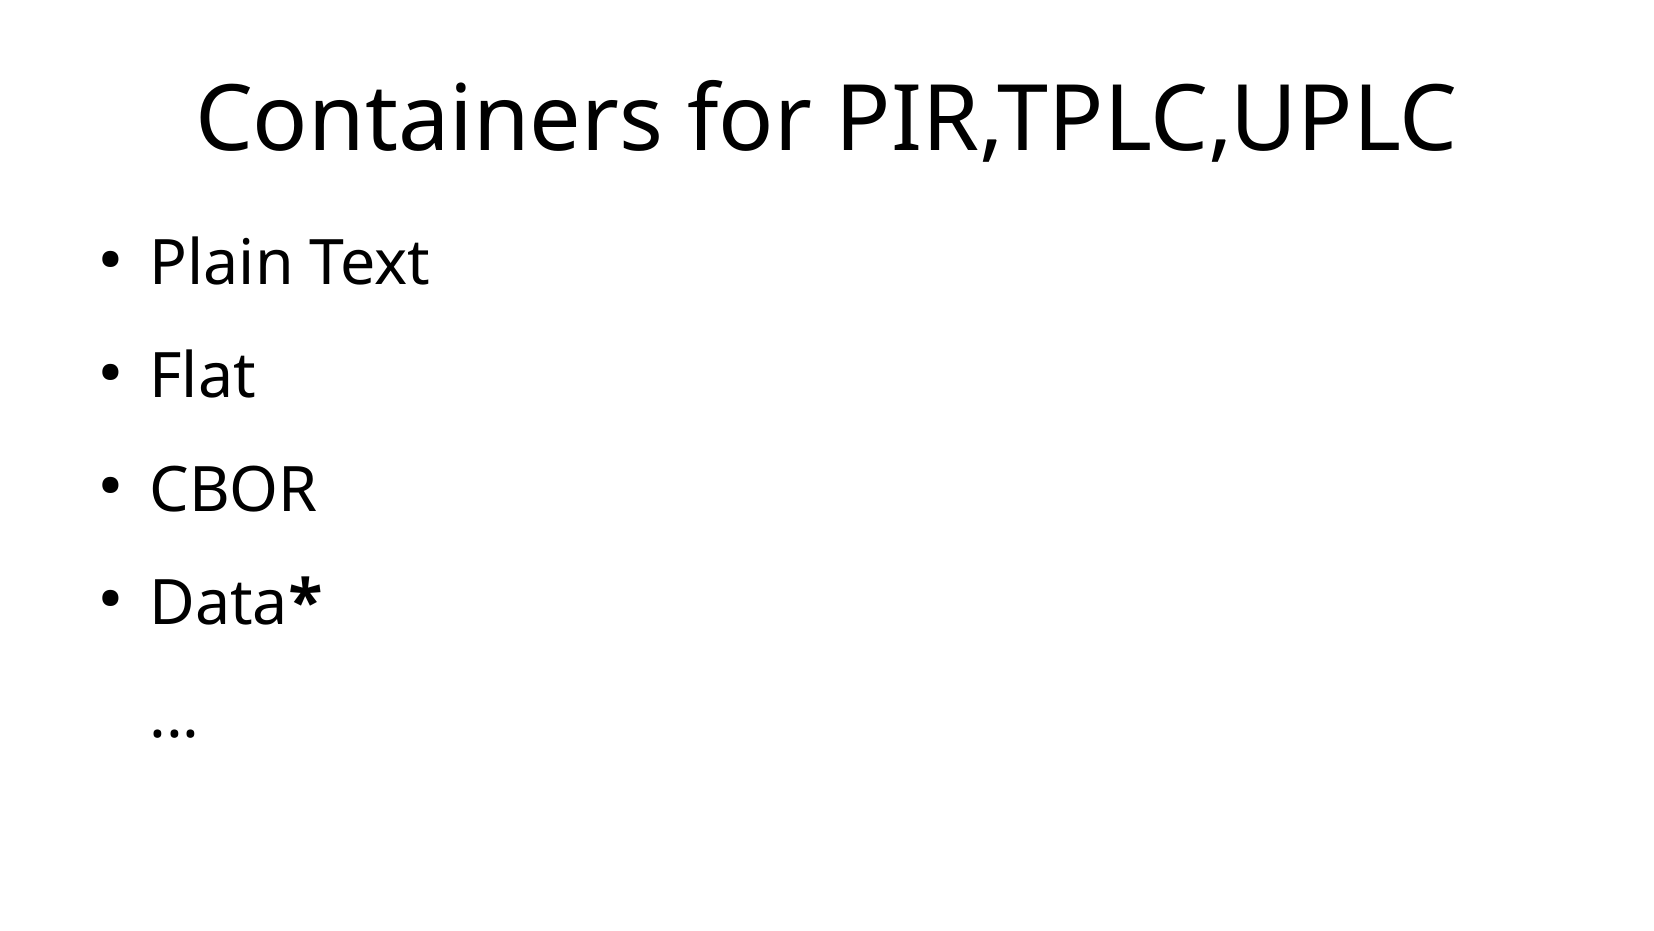

# Containers for PIR,TPLC,UPLC
Plain Text
Flat
CBOR
Data*
...